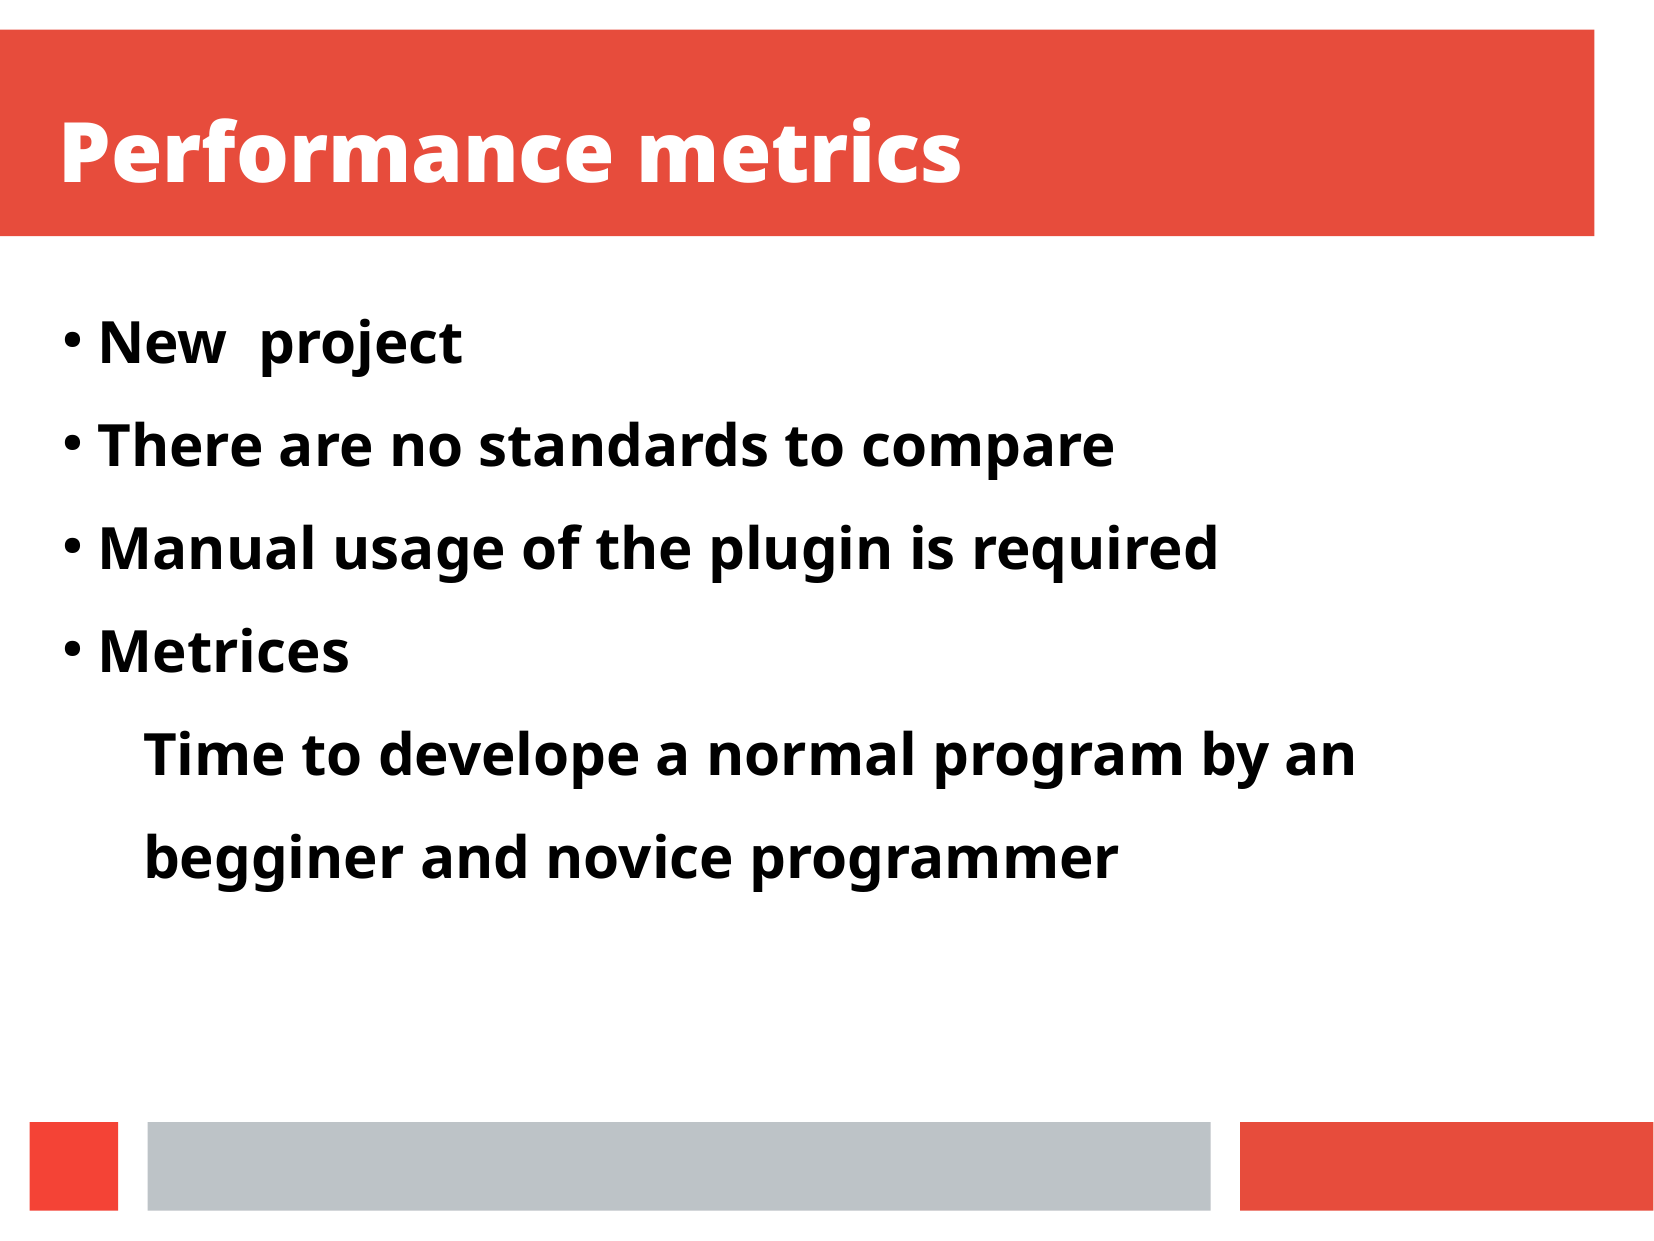

# Performance metrics
New project
There are no standards to compare
Manual usage of the plugin is required
Metrices
 Time to develope a normal program by an
 begginer and novice programmer